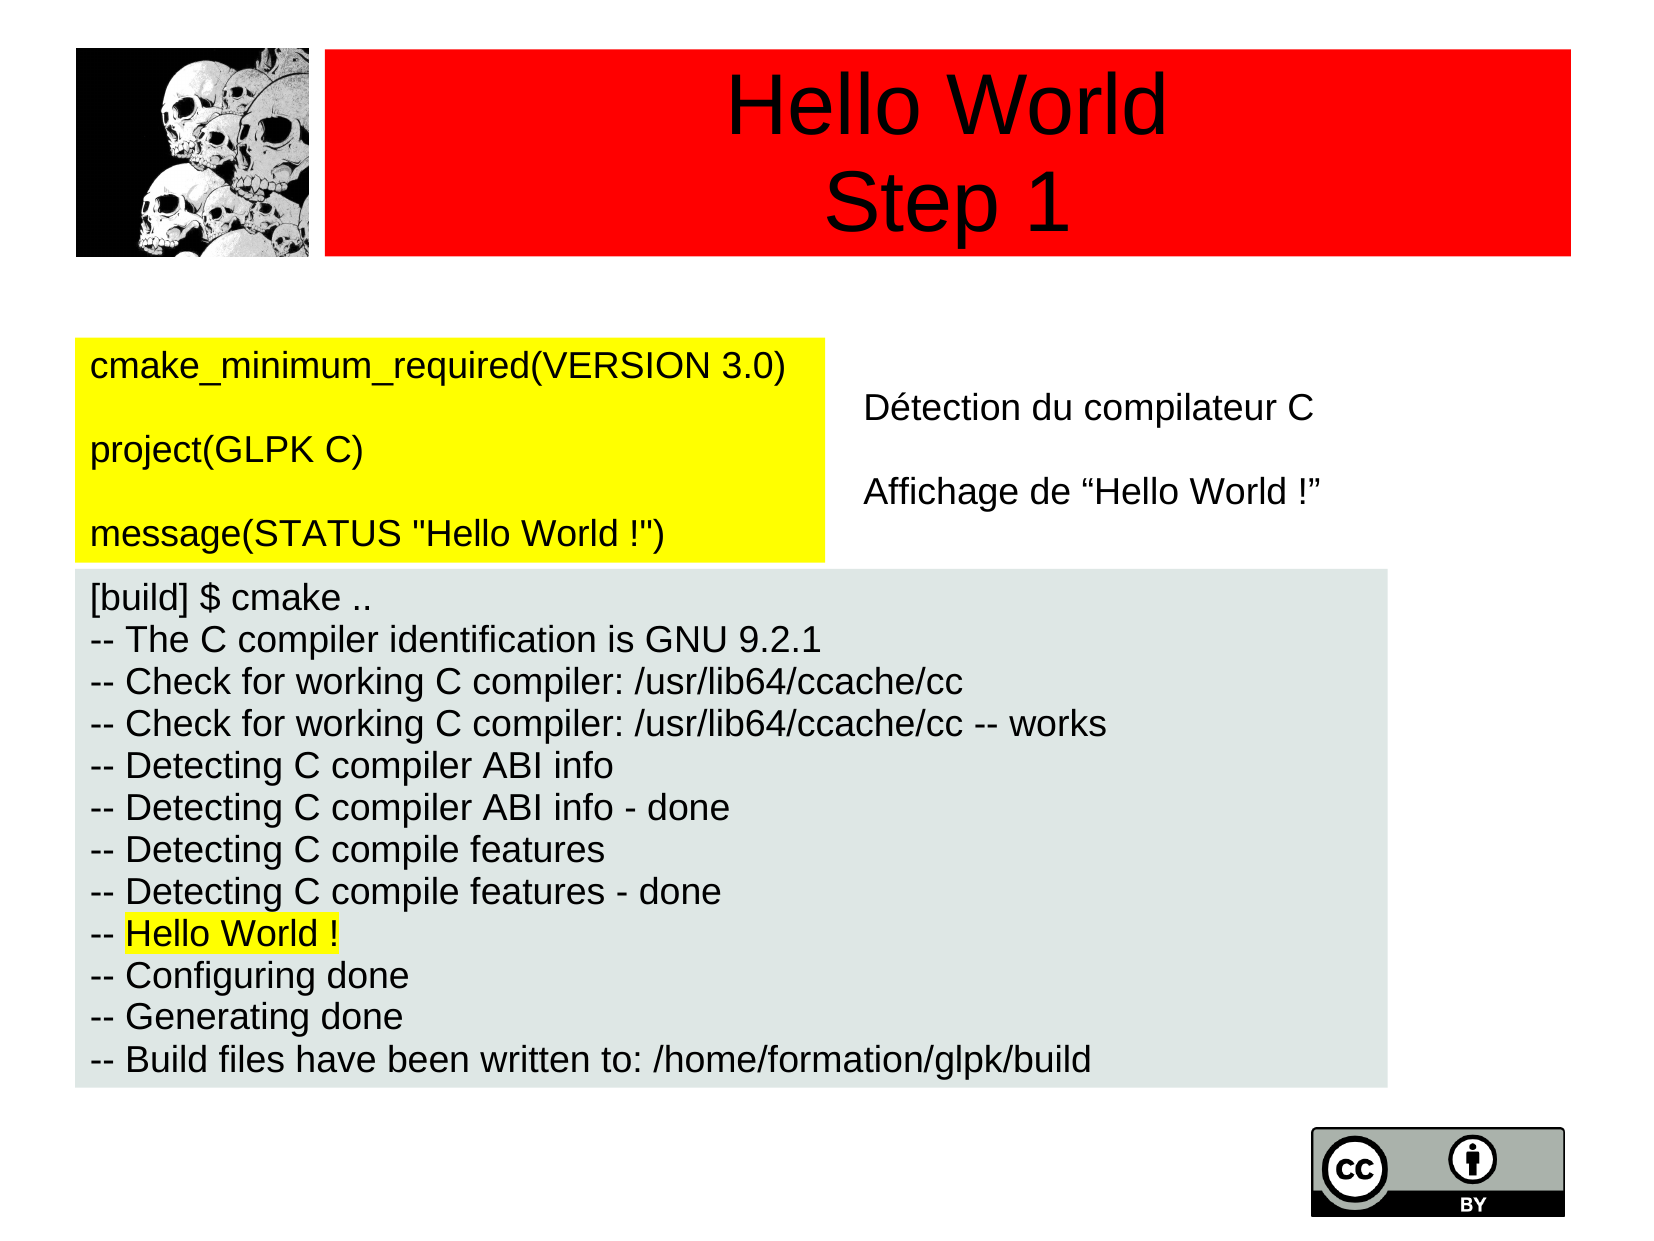

# Hello World Step 1
cmake_minimum_required(VERSION 3.0)
project(GLPK C)
message(STATUS "Hello World !")
Détection du compilateur C
Affichage de “Hello World !”
[build] $ cmake ..
-- The C compiler identification is GNU 9.2.1
-- Check for working C compiler: /usr/lib64/ccache/cc
-- Check for working C compiler: /usr/lib64/ccache/cc -- works
-- Detecting C compiler ABI info
-- Detecting C compiler ABI info - done
-- Detecting C compile features
-- Detecting C compile features - done
-- Hello World !
-- Configuring done
-- Generating done
-- Build files have been written to: /home/formation/glpk/build